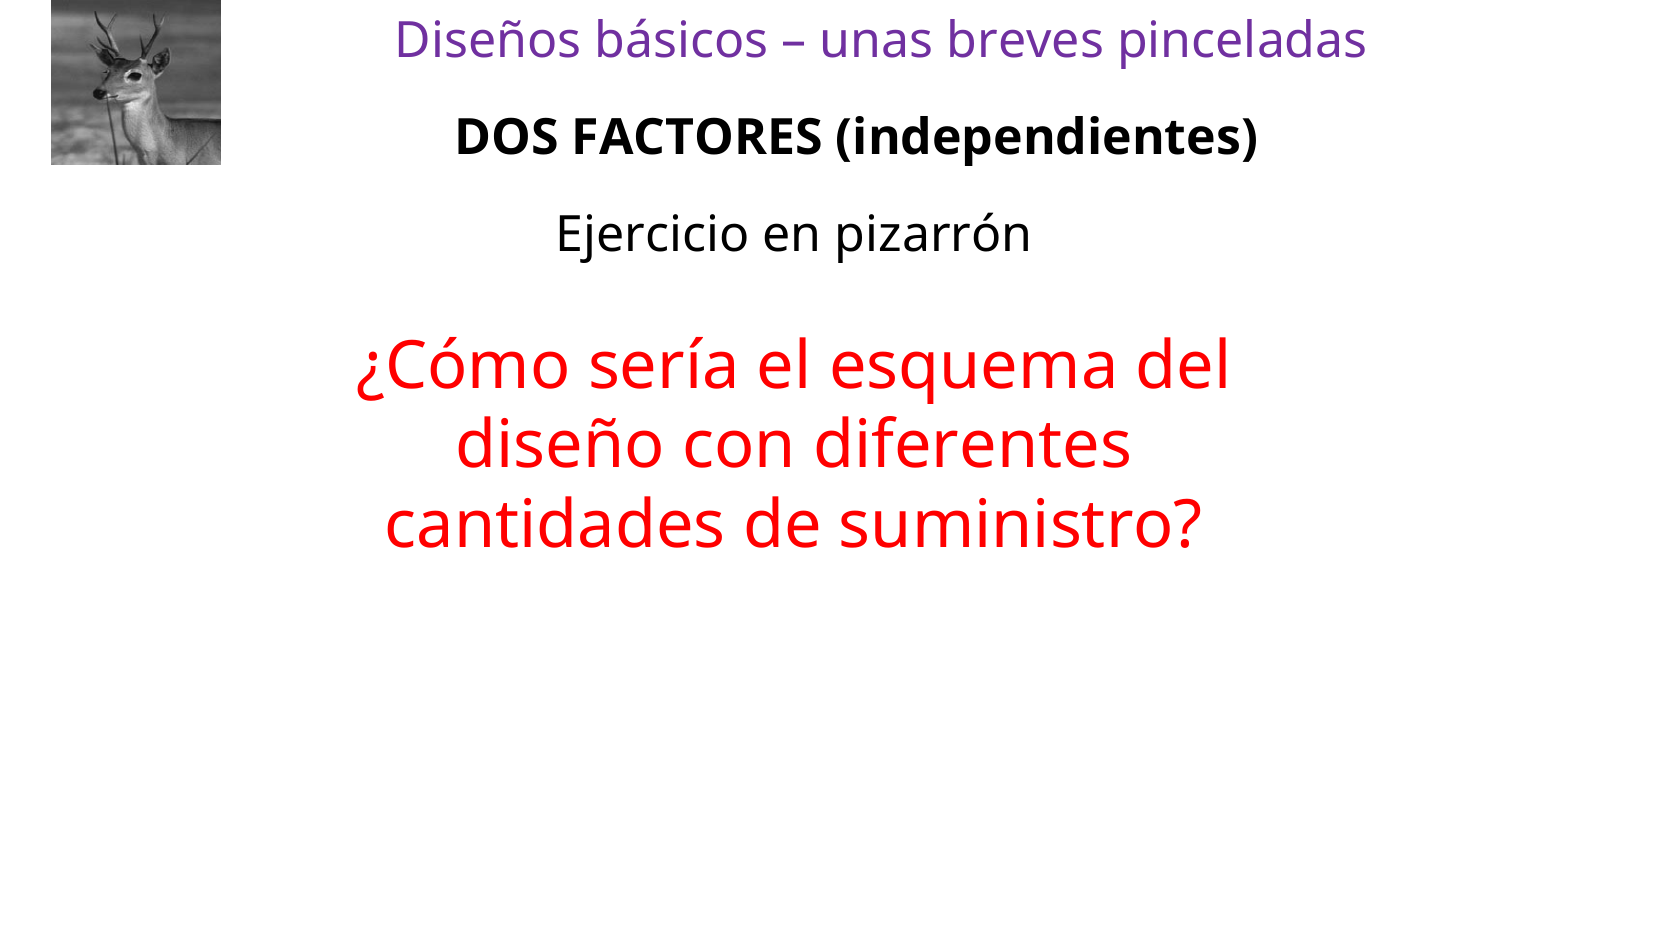

Diseños básicos – unas breves pinceladas
DOS FACTORES (independientes)
Ejercicio en pizarrón
¿Cómo sería el esquema del diseño con diferentes cantidades de suministro?